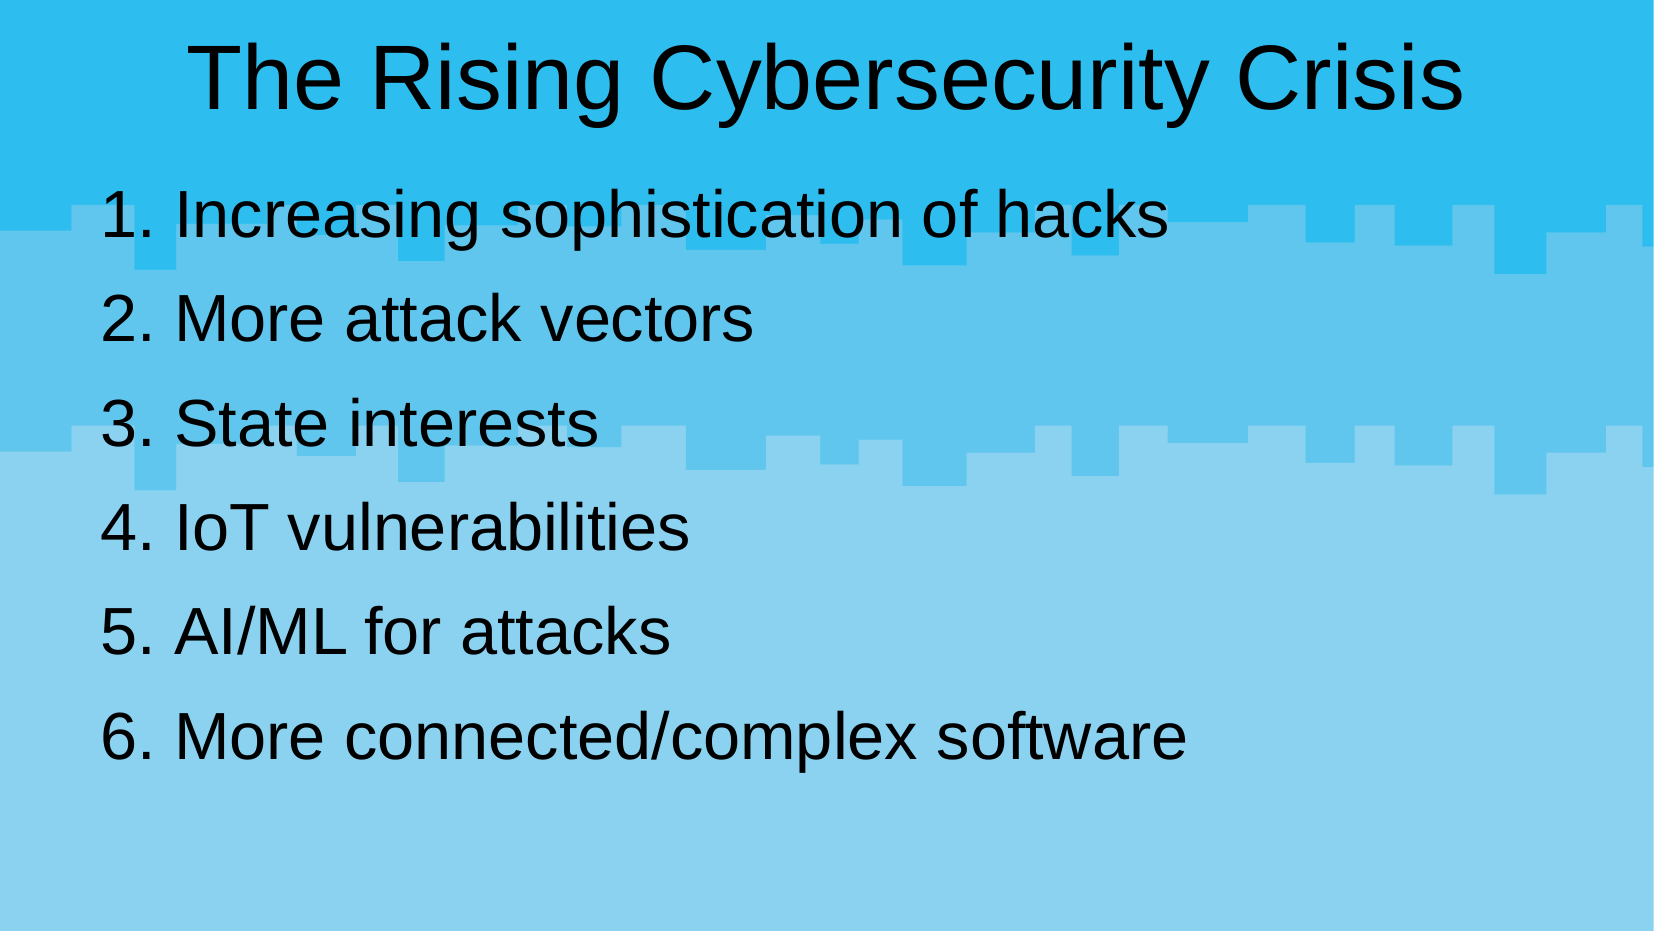

# The Rising Cybersecurity Crisis
 Increasing sophistication of hacks
 More attack vectors
 State interests
 IoT vulnerabilities
 AI/ML for attacks
 More connected/complex software